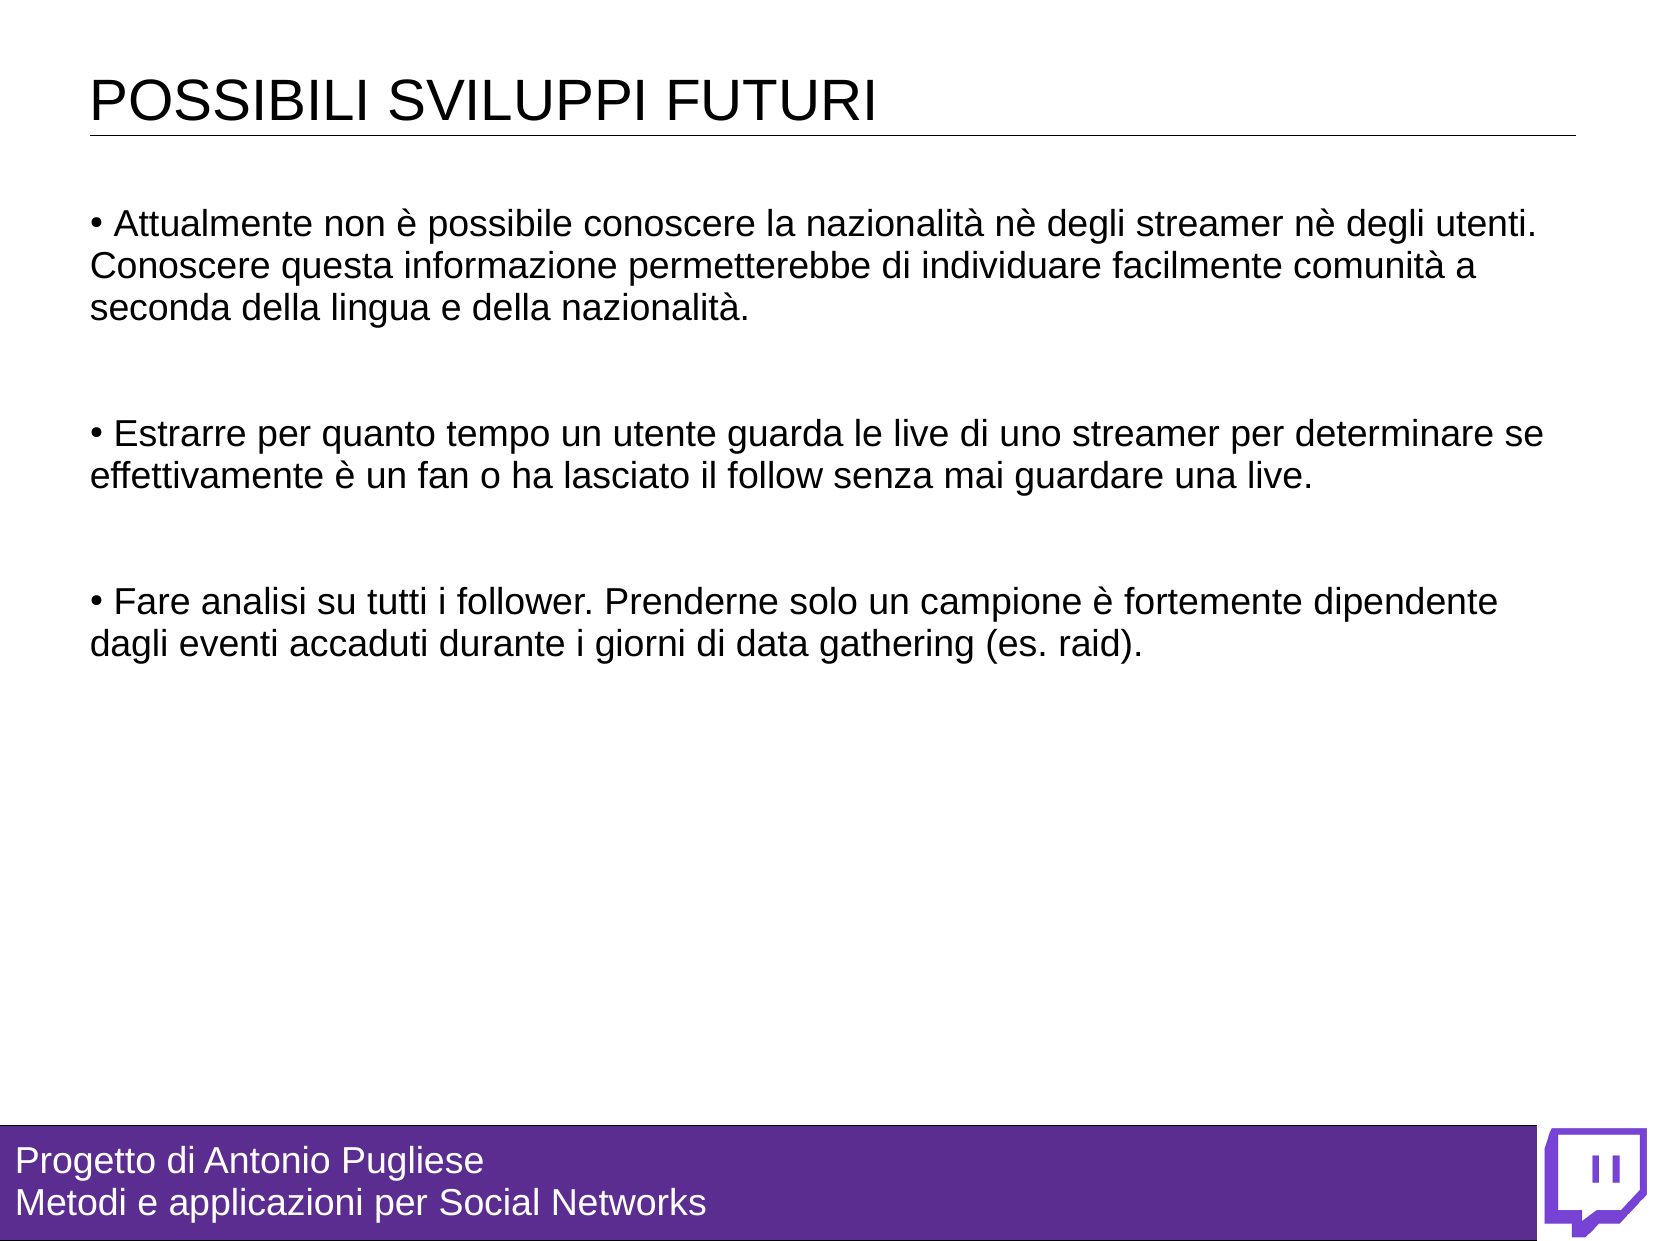

POSSIBILI SVILUPPI FUTURI
 Attualmente non è possibile conoscere la nazionalità nè degli streamer nè degli utenti. Conoscere questa informazione permetterebbe di individuare facilmente comunità a seconda della lingua e della nazionalità.
 Estrarre per quanto tempo un utente guarda le live di uno streamer per determinare se effettivamente è un fan o ha lasciato il follow senza mai guardare una live.
 Fare analisi su tutti i follower. Prenderne solo un campione è fortemente dipendente dagli eventi accaduti durante i giorni di data gathering (es. raid).
Progetto di Antonio Pugliese
Metodi e applicazioni per Social Networks